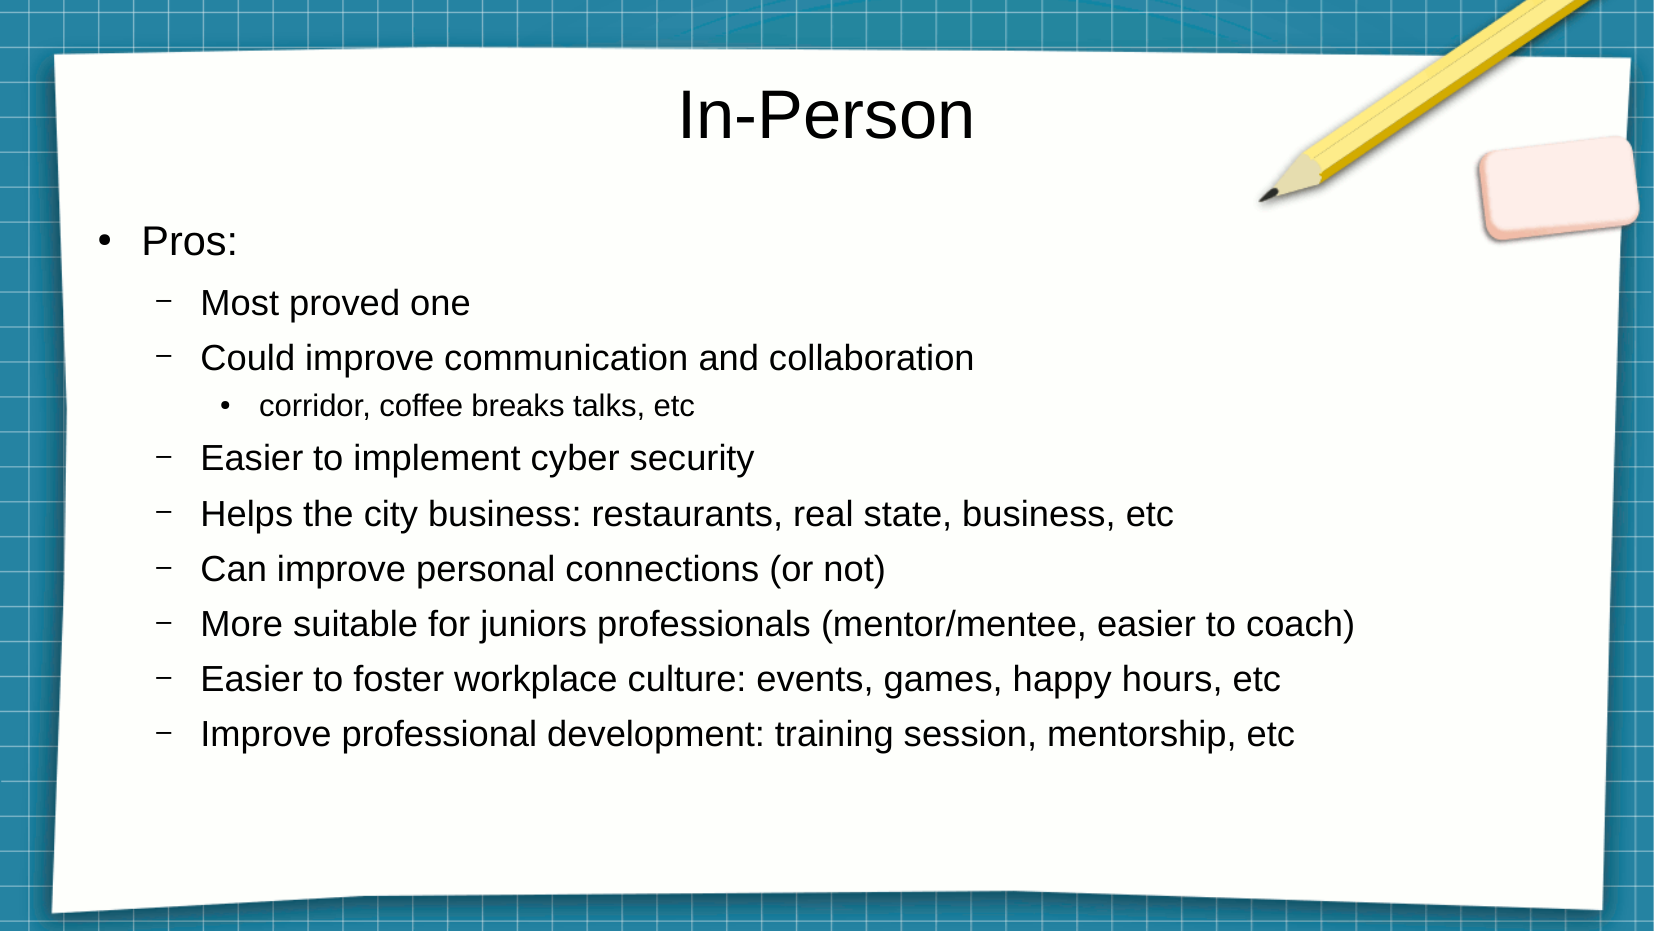

# In-Person
Pros:
Most proved one
Could improve communication and collaboration
corridor, coffee breaks talks, etc
Easier to implement cyber security
Helps the city business: restaurants, real state, business, etc
Can improve personal connections (or not)
More suitable for juniors professionals (mentor/mentee, easier to coach)
Easier to foster workplace culture: events, games, happy hours, etc
Improve professional development: training session, mentorship, etc